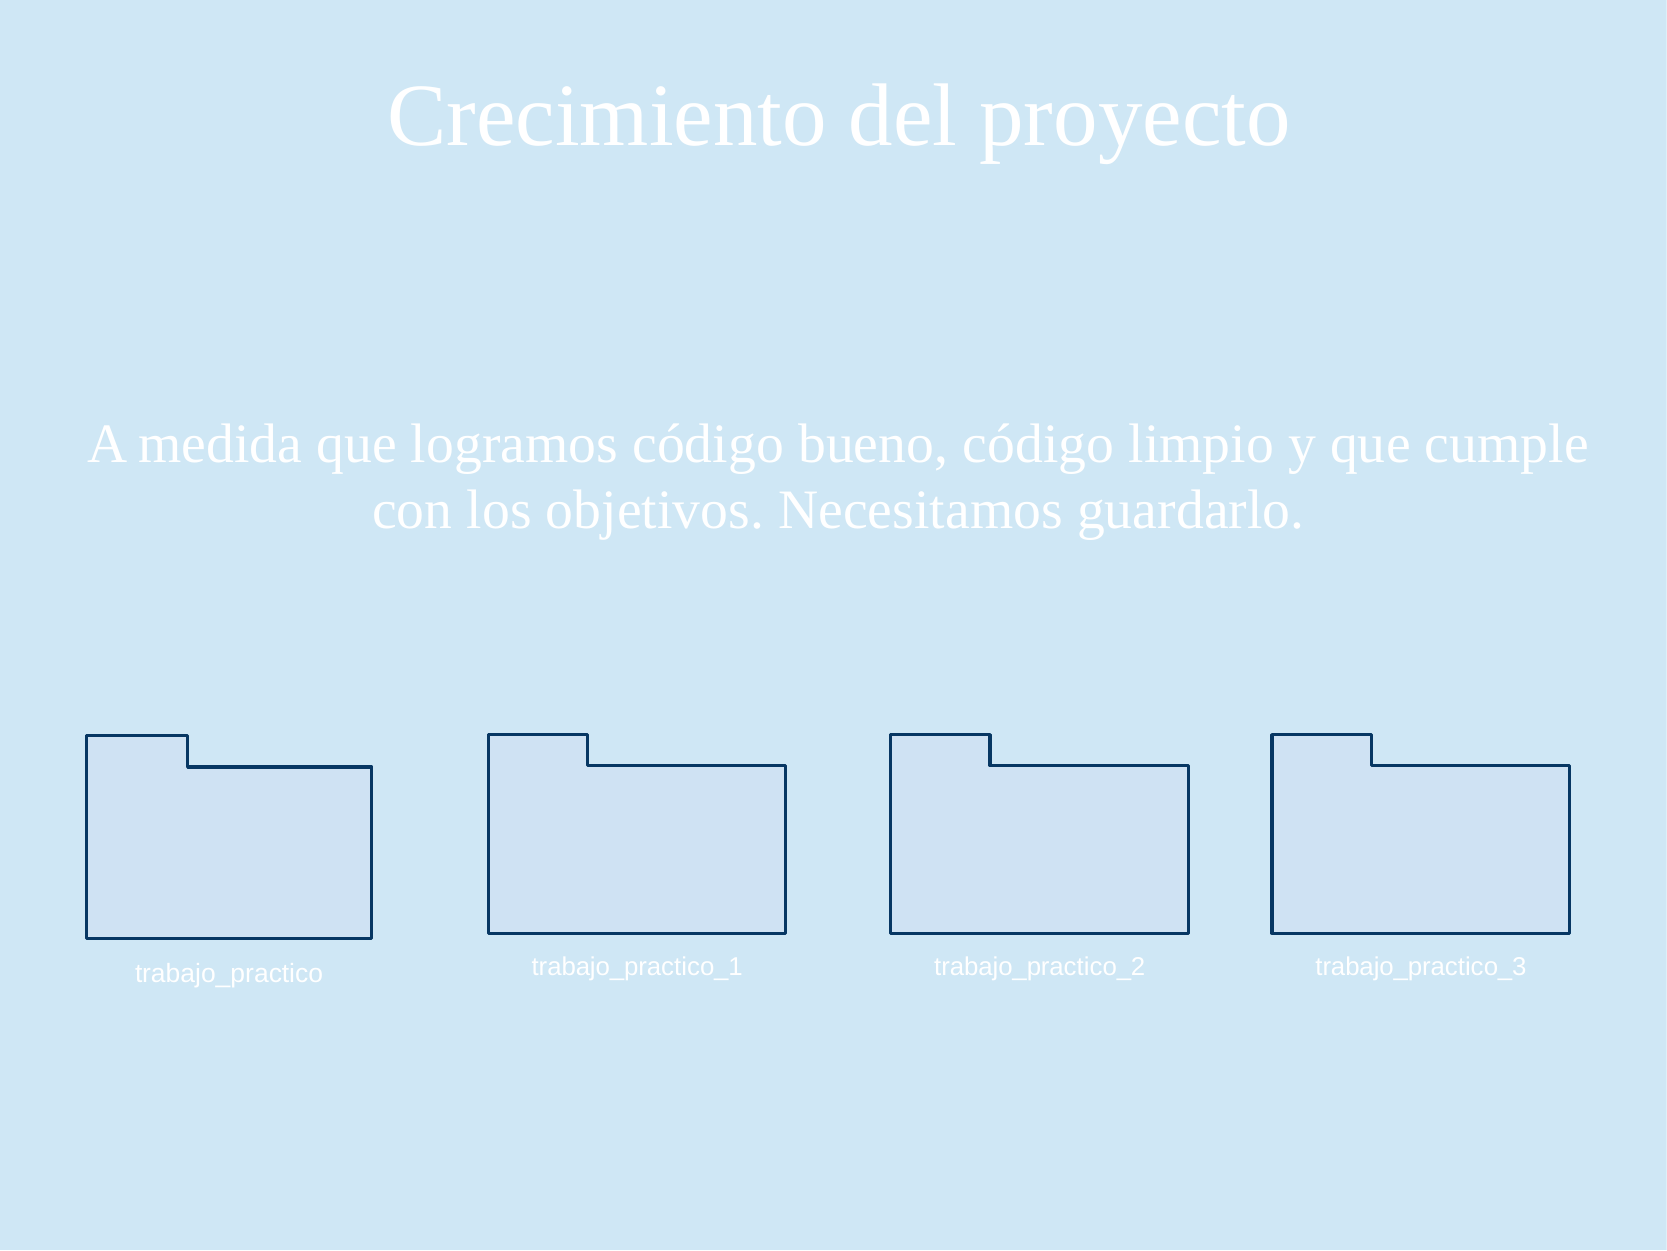

# Crecimiento del proyecto
A medida que logramos código bueno, código limpio y que cumple con los objetivos. Necesitamos guardarlo.
trabajo_practico_1
trabajo_practico_2
trabajo_practico_3
trabajo_practico